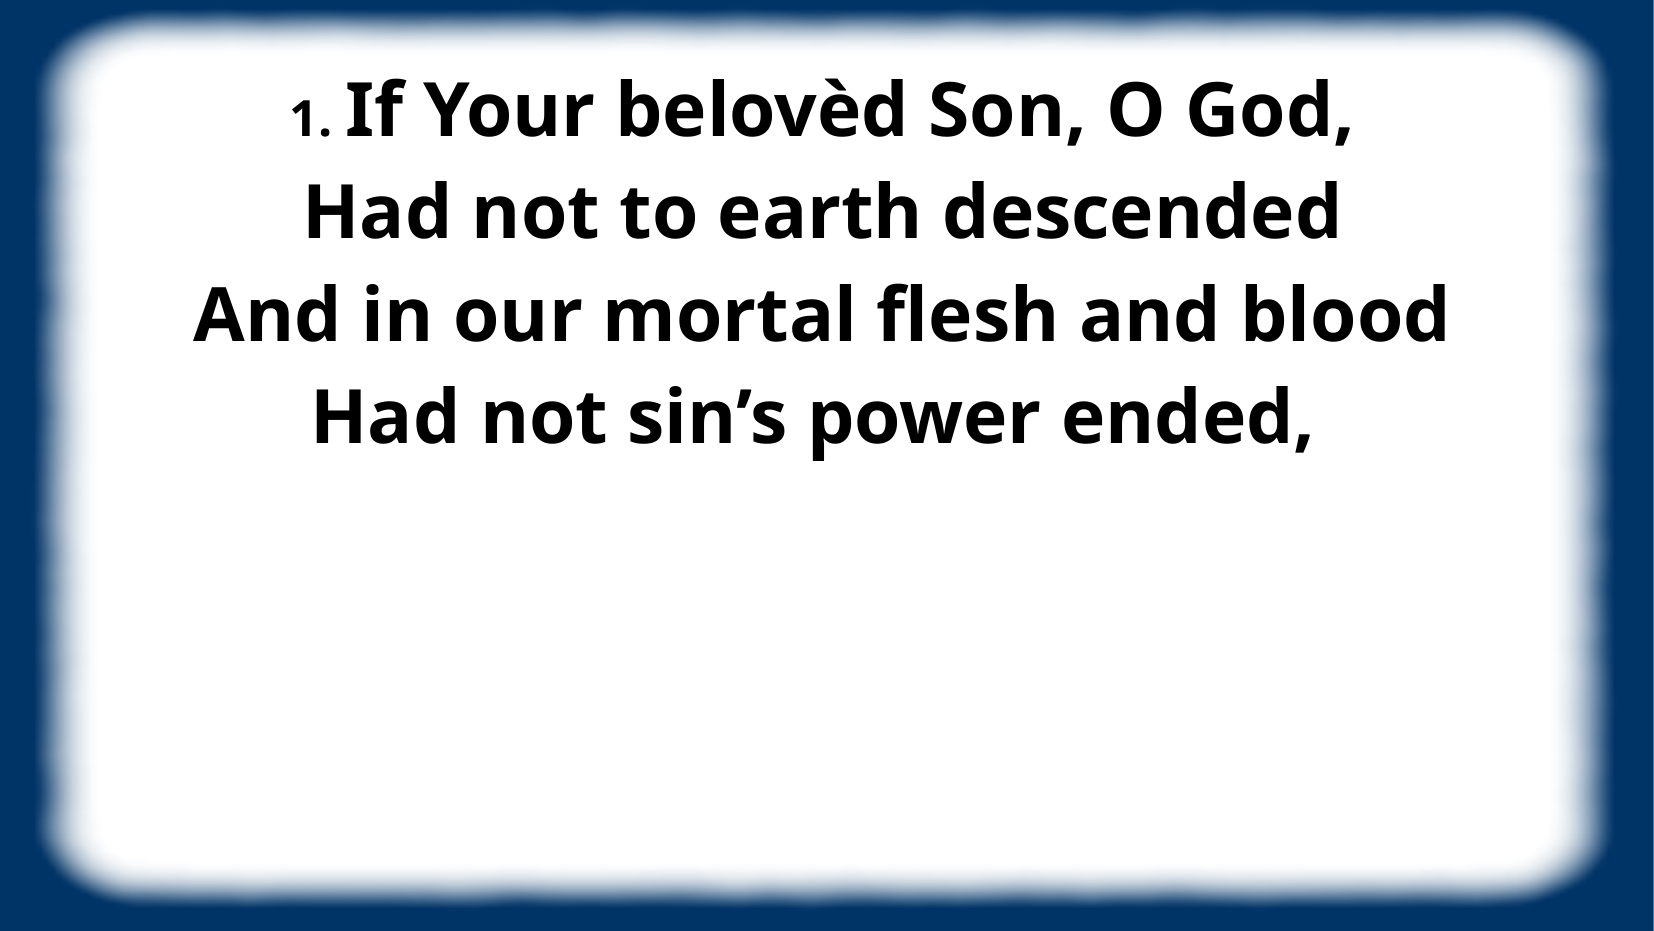

1. If Your belovèd Son, O God,
Had not to earth descended
And in our mortal flesh and blood
Had not sin’s power ended,